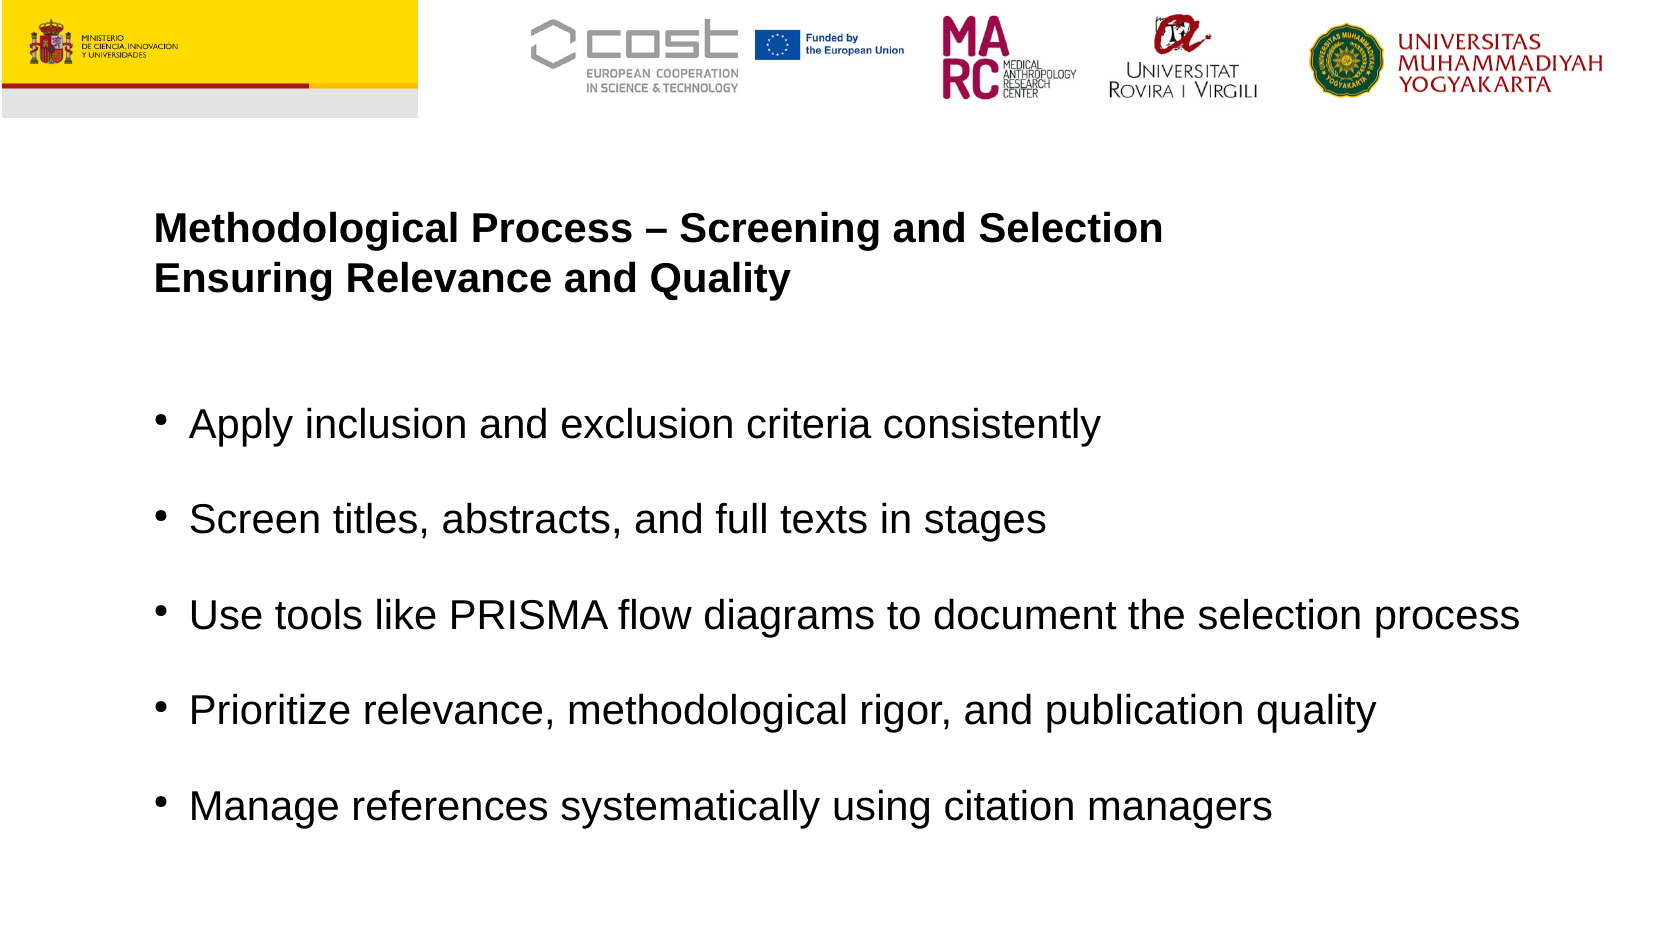

Methodological Process – Screening and Selection
Ensuring Relevance and Quality
Apply inclusion and exclusion criteria consistently
Screen titles, abstracts, and full texts in stages
Use tools like PRISMA flow diagrams to document the selection process
Prioritize relevance, methodological rigor, and publication quality
Manage references systematically using citation managers